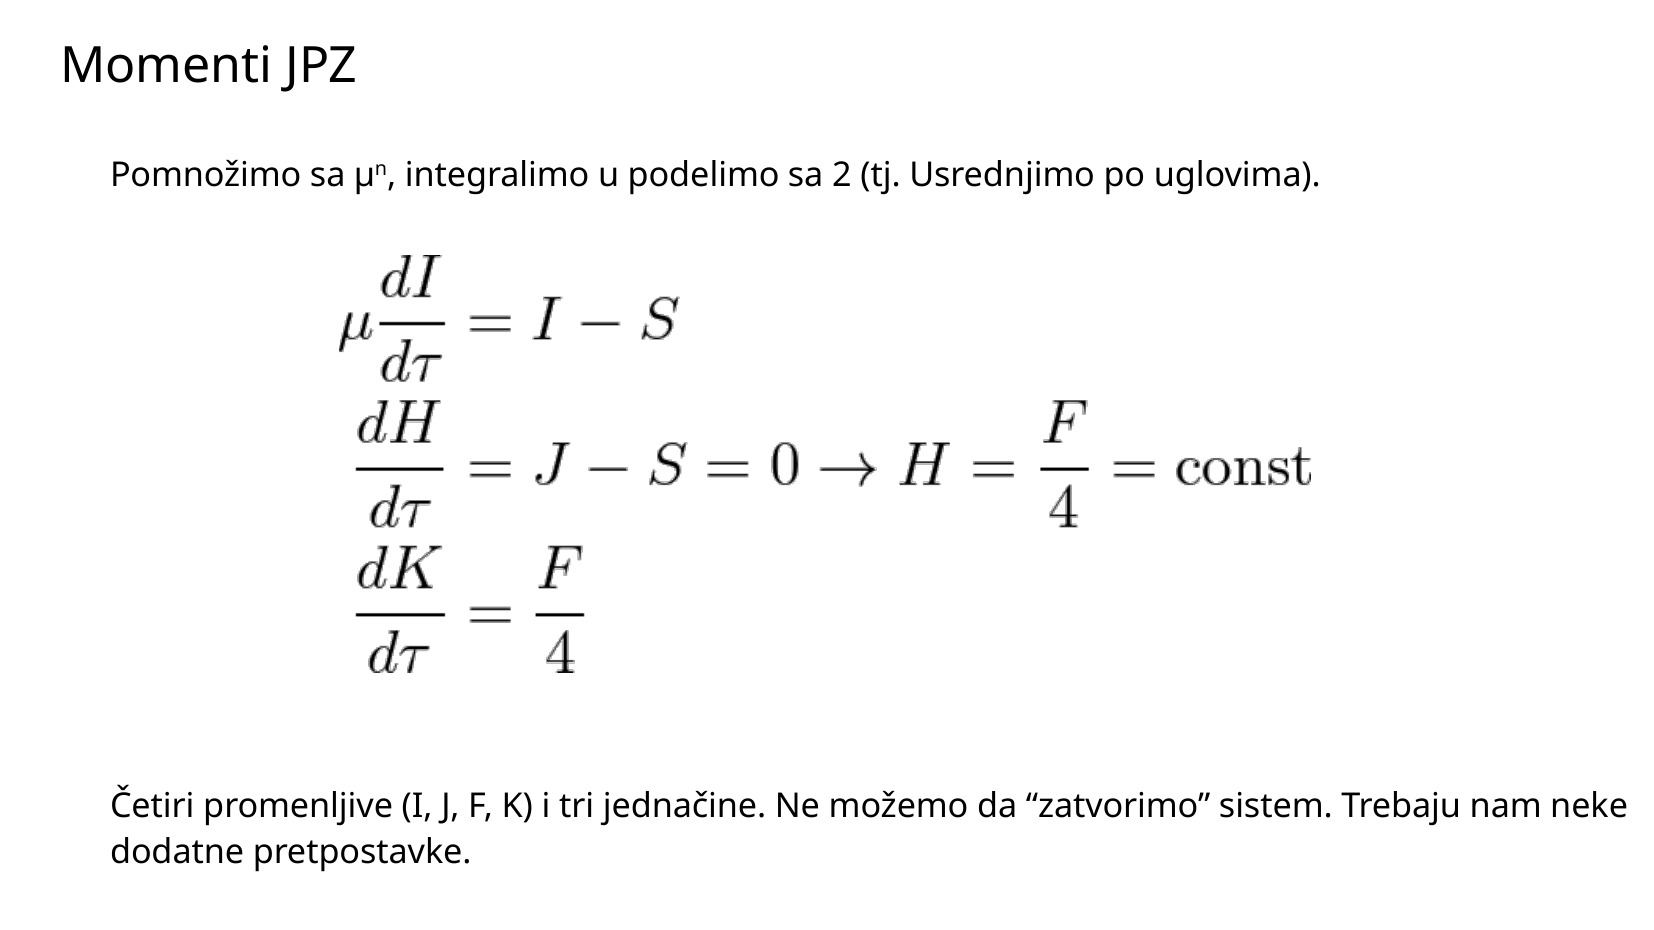

# Momenti JPZ
Pomnožimo sa μn, integralimo u podelimo sa 2 (tj. Usrednjimo po uglovima).
Četiri promenljive (I, J, F, K) i tri jednačine. Ne možemo da “zatvorimo” sistem. Trebaju nam neke dodatne pretpostavke.